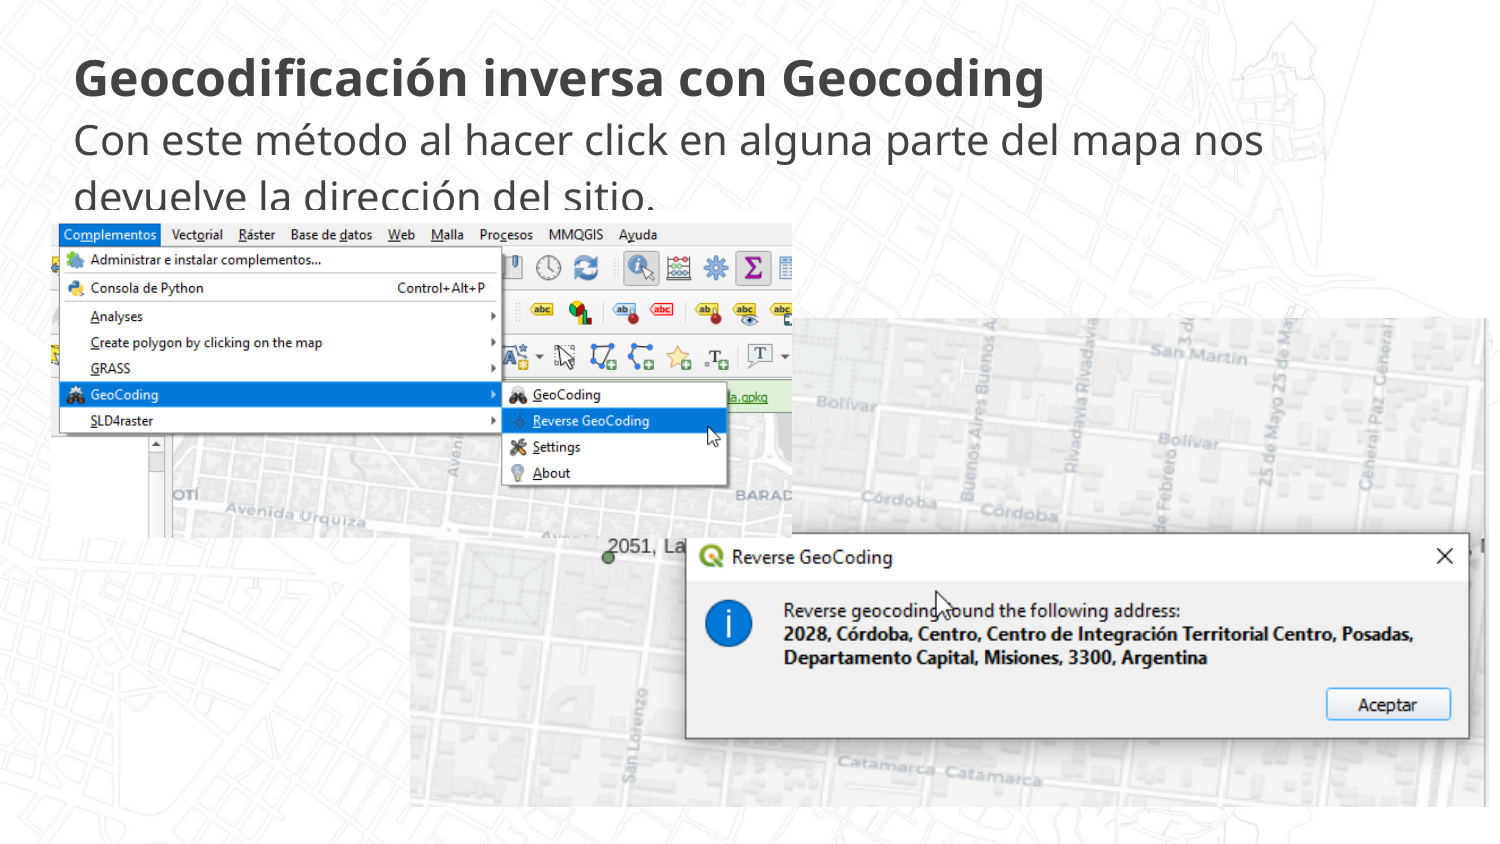

Geocodificación inversa con Geocoding
Con este método al hacer click en alguna parte del mapa nos devuelve la dirección del sitio.